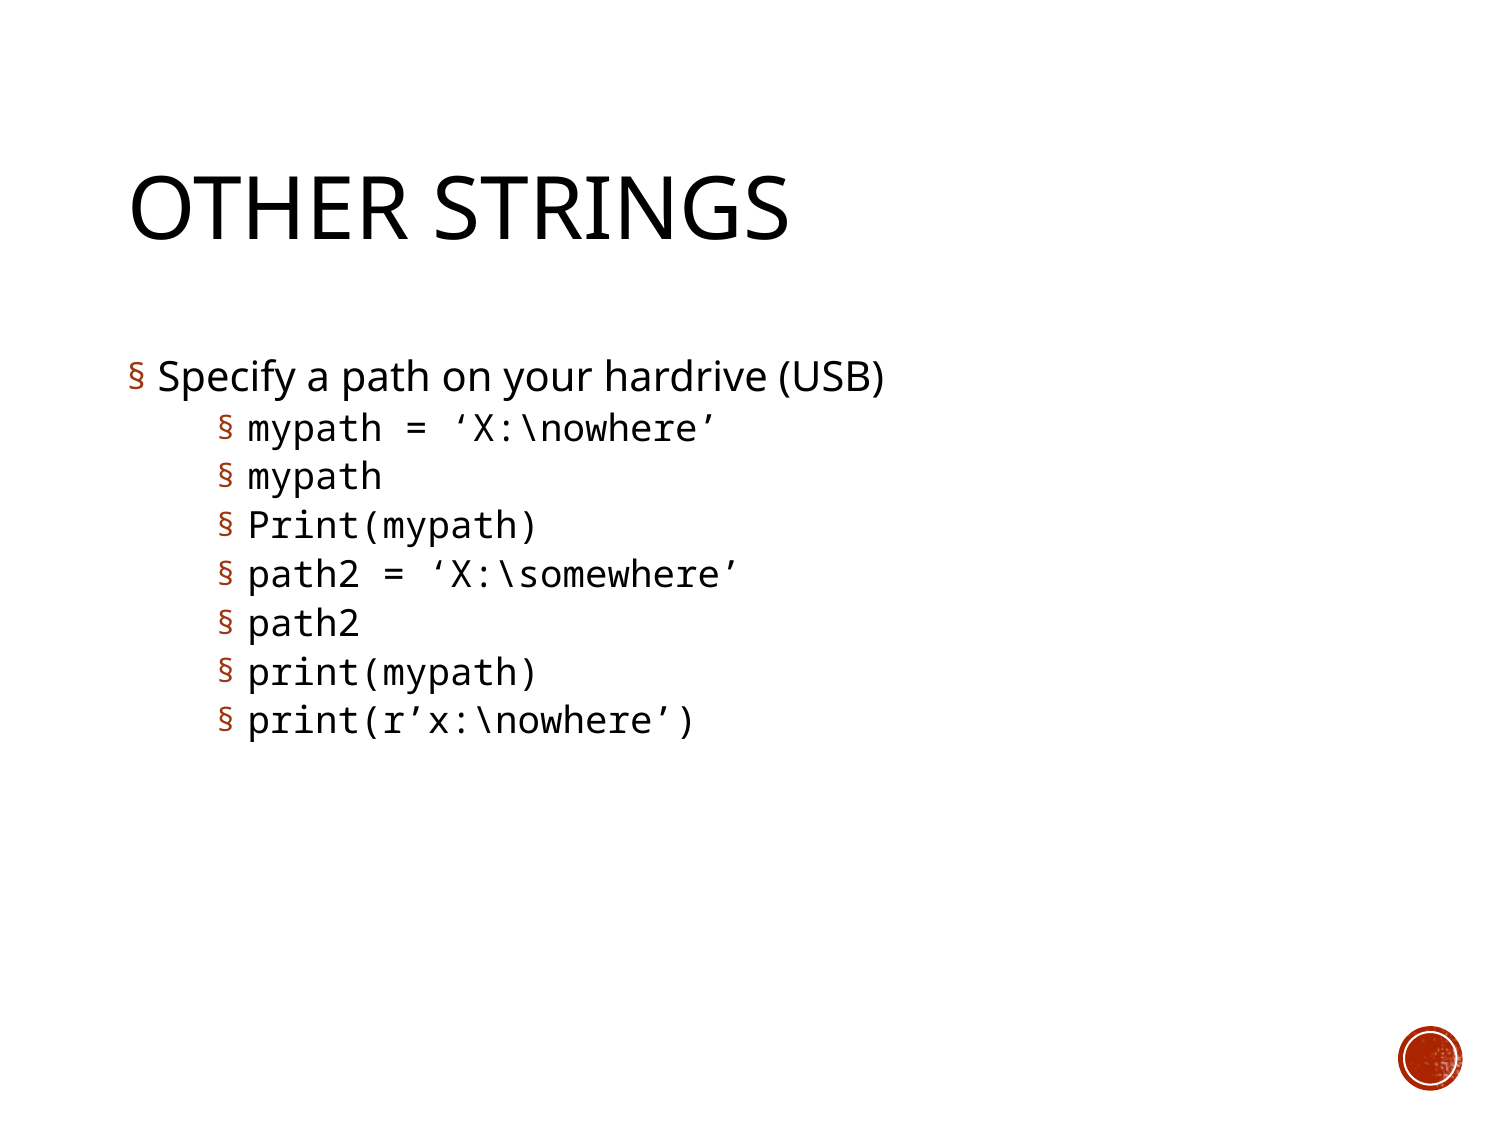

# Other strings
Specify a path on your hardrive (USB)
mypath = ‘X:\nowhere’
mypath
Print(mypath)
path2 = ‘X:\somewhere’
path2
print(mypath)
print(r’x:\nowhere’)